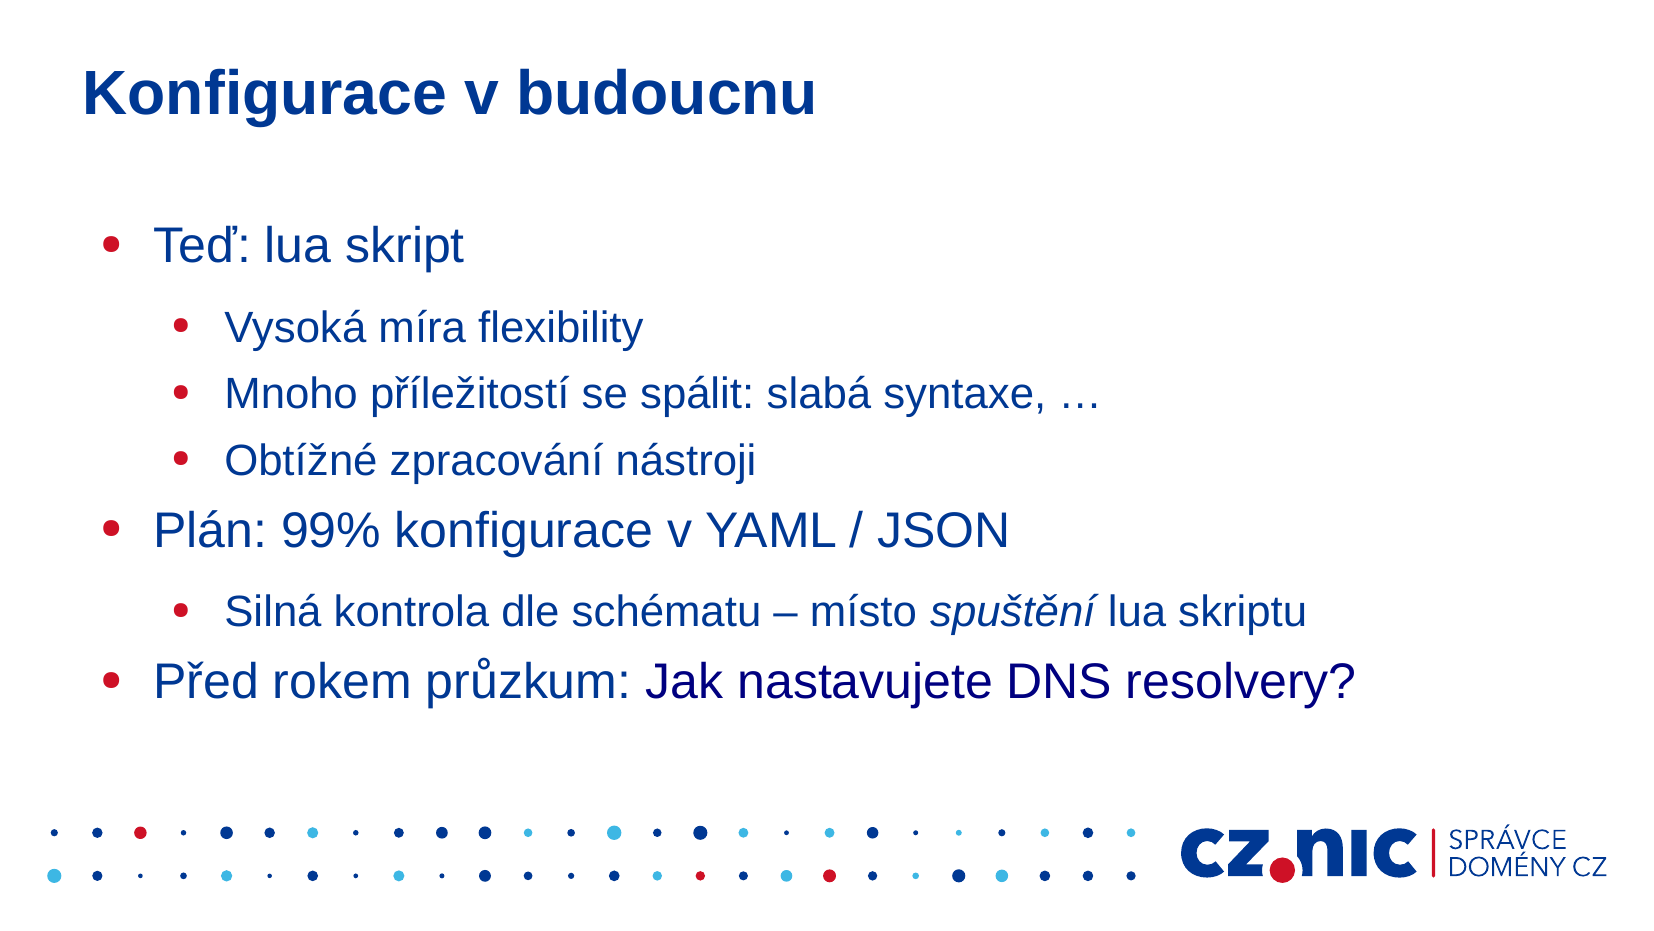

# Konfigurace v budoucnu
Teď: lua skript
Vysoká míra flexibility
Mnoho příležitostí se spálit: slabá syntaxe, …
Obtížné zpracování nástroji
Plán: 99% konfigurace v YAML / JSON
Silná kontrola dle schématu – místo spuštění lua skriptu
Před rokem průzkum: Jak nastavujete DNS resolvery?